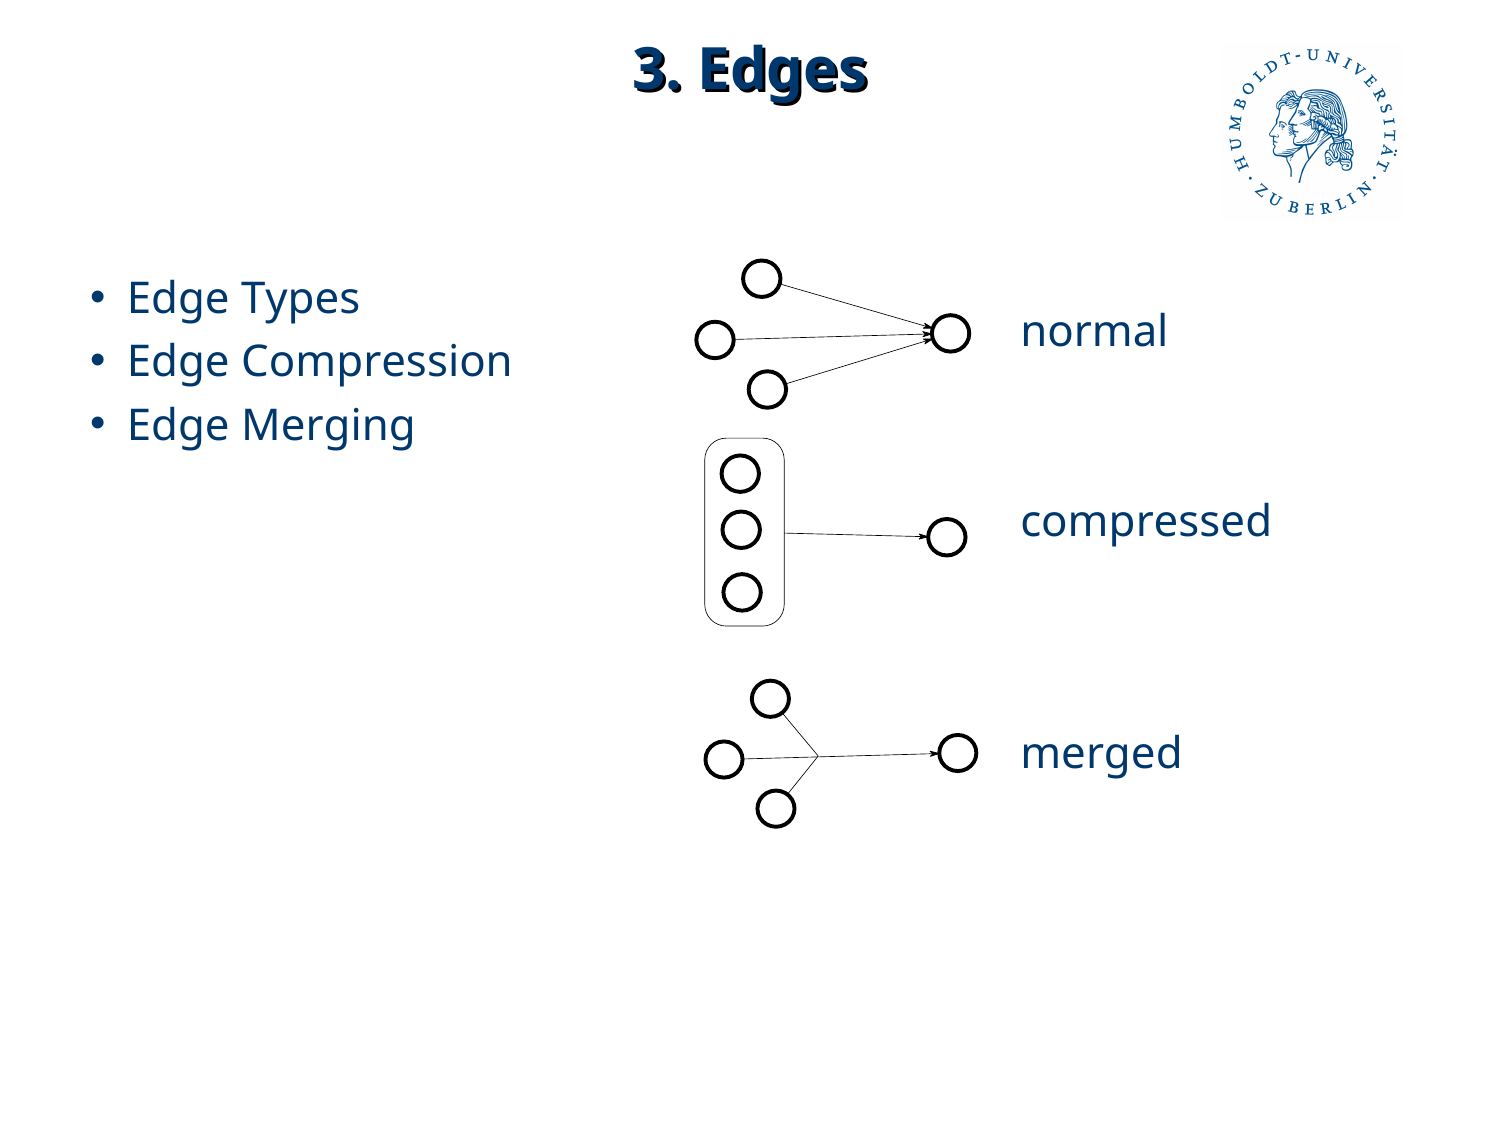

# 3. Edges
Edge Types
Edge Compression
Edge Merging
normal
compressed
merged